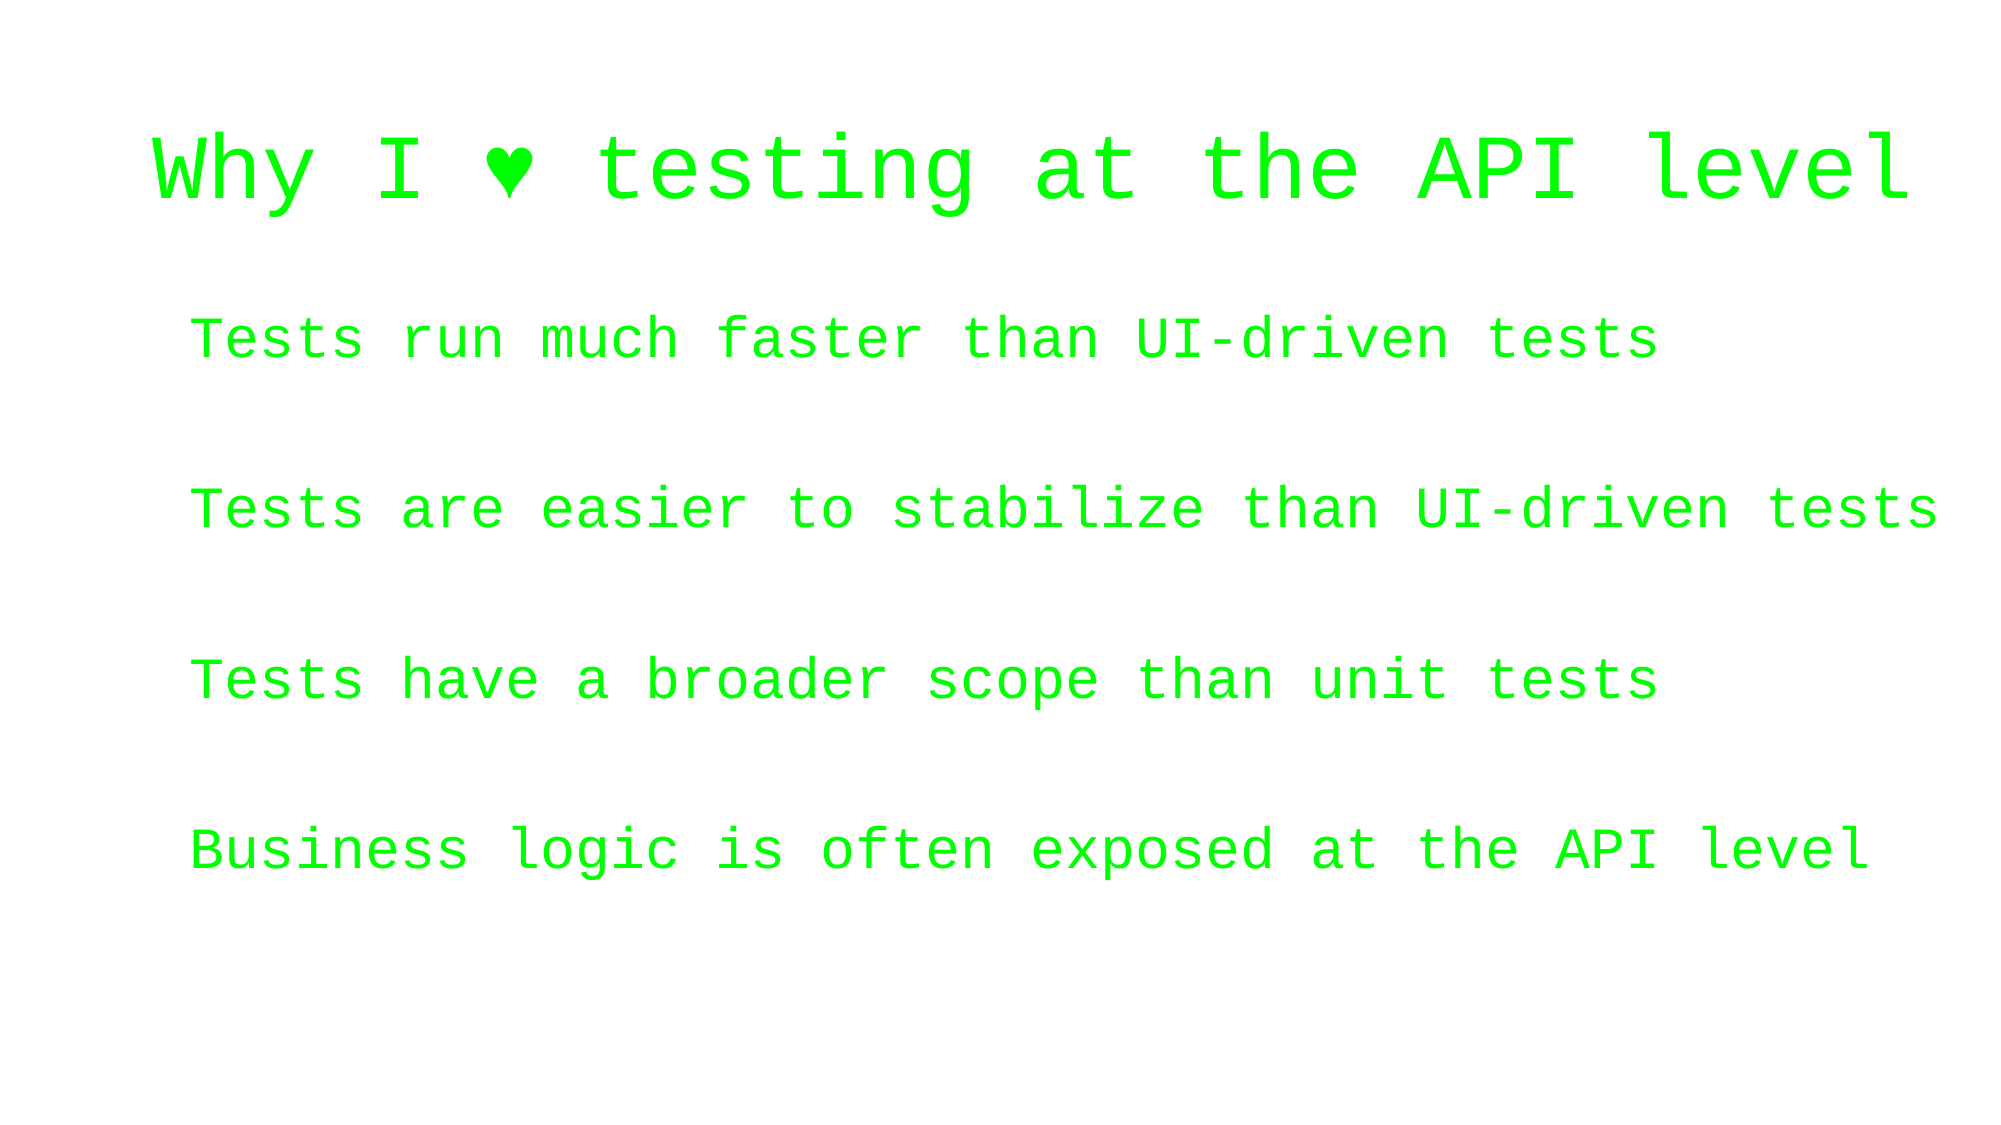

# Why I ♥ testing at the API level
Tests run much faster than UI-driven tests
Tests are easier to stabilize than UI-driven tests
Tests have a broader scope than unit tests
Business logic is often exposed at the API level